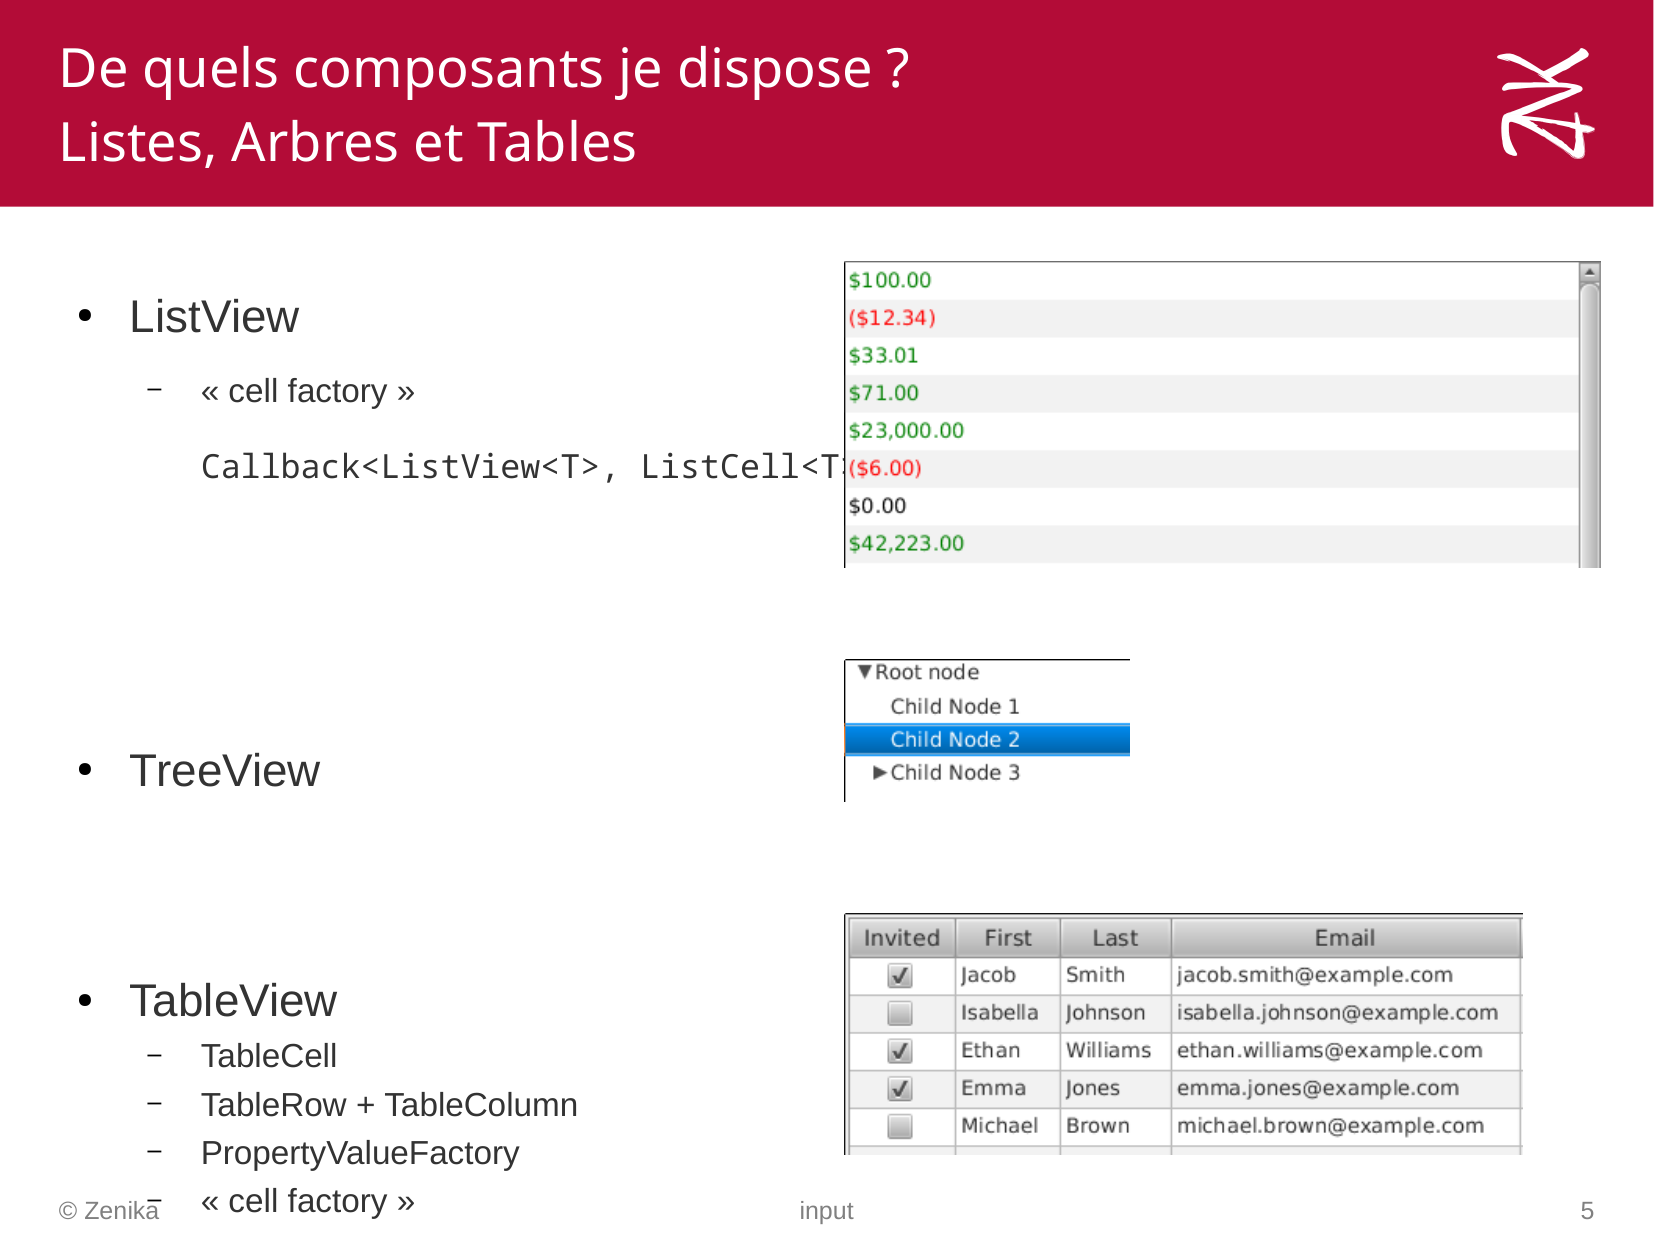

# De quels composants je dispose ? Listes, Arbres et Tables
ListView
« cell factory »
Callback<ListView<T>, ListCell<T>>
TreeView
TableView
TableCell
TableRow + TableColumn
PropertyValueFactory
« cell factory »